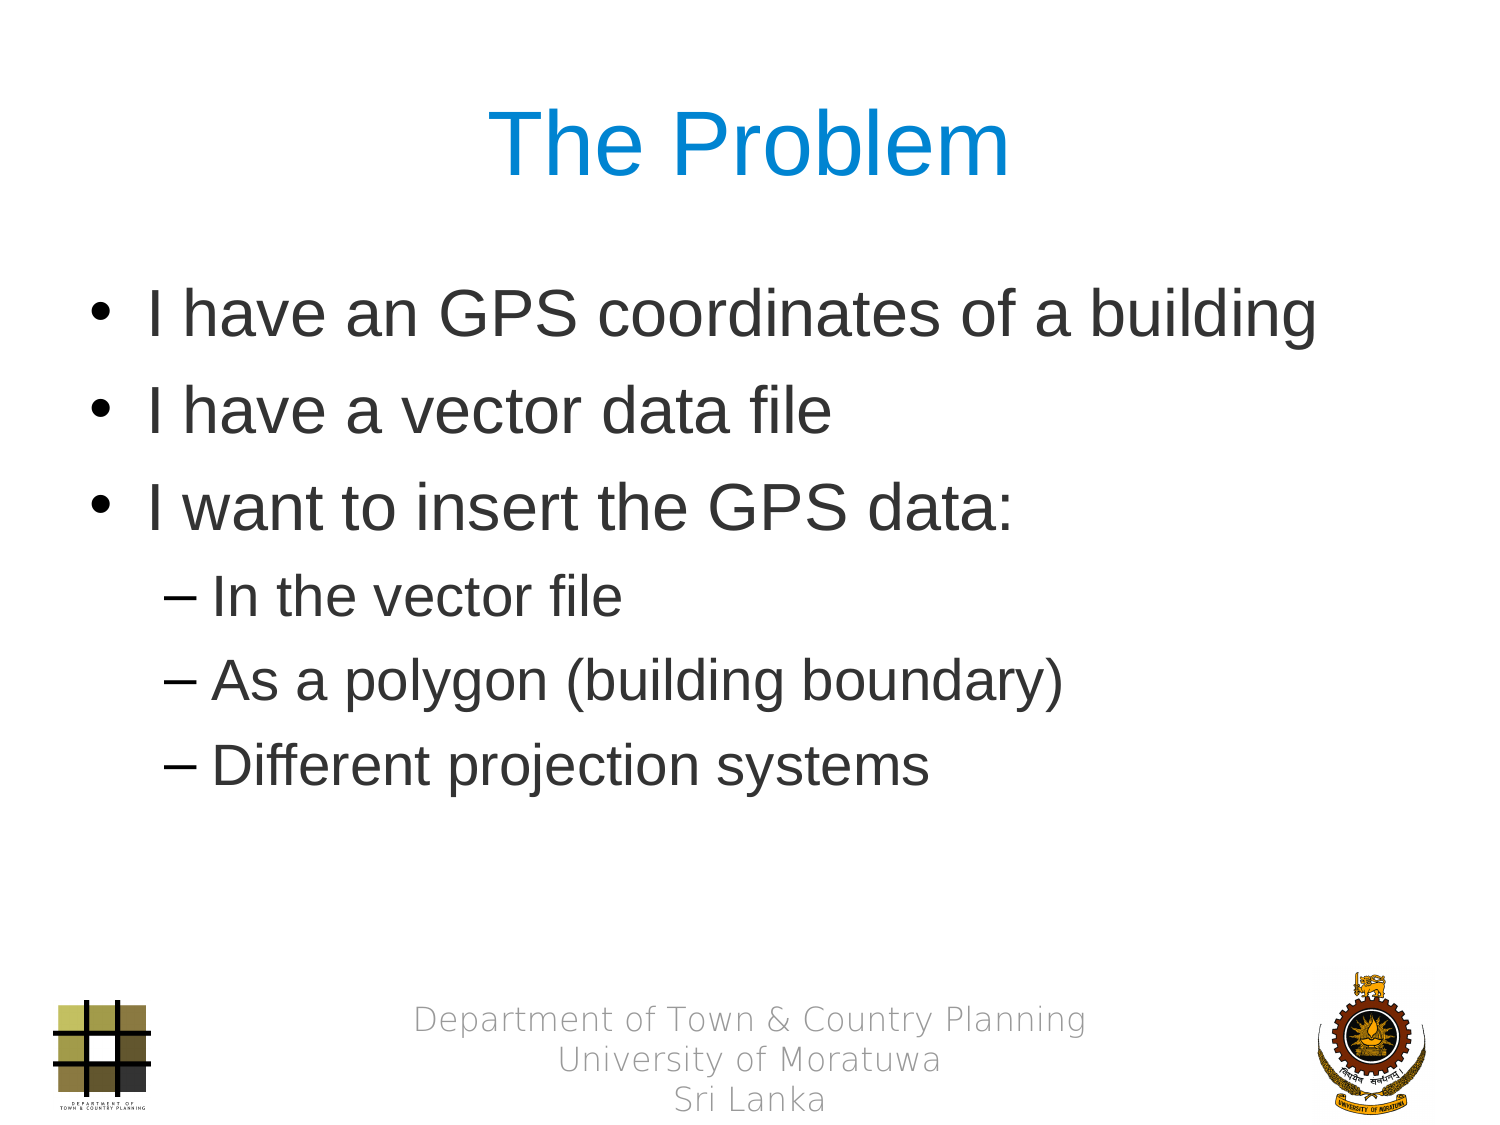

# The Problem
I have an GPS coordinates of a building
I have a vector data file
I want to insert the GPS data:
In the vector file
As a polygon (building boundary)
Different projection systems